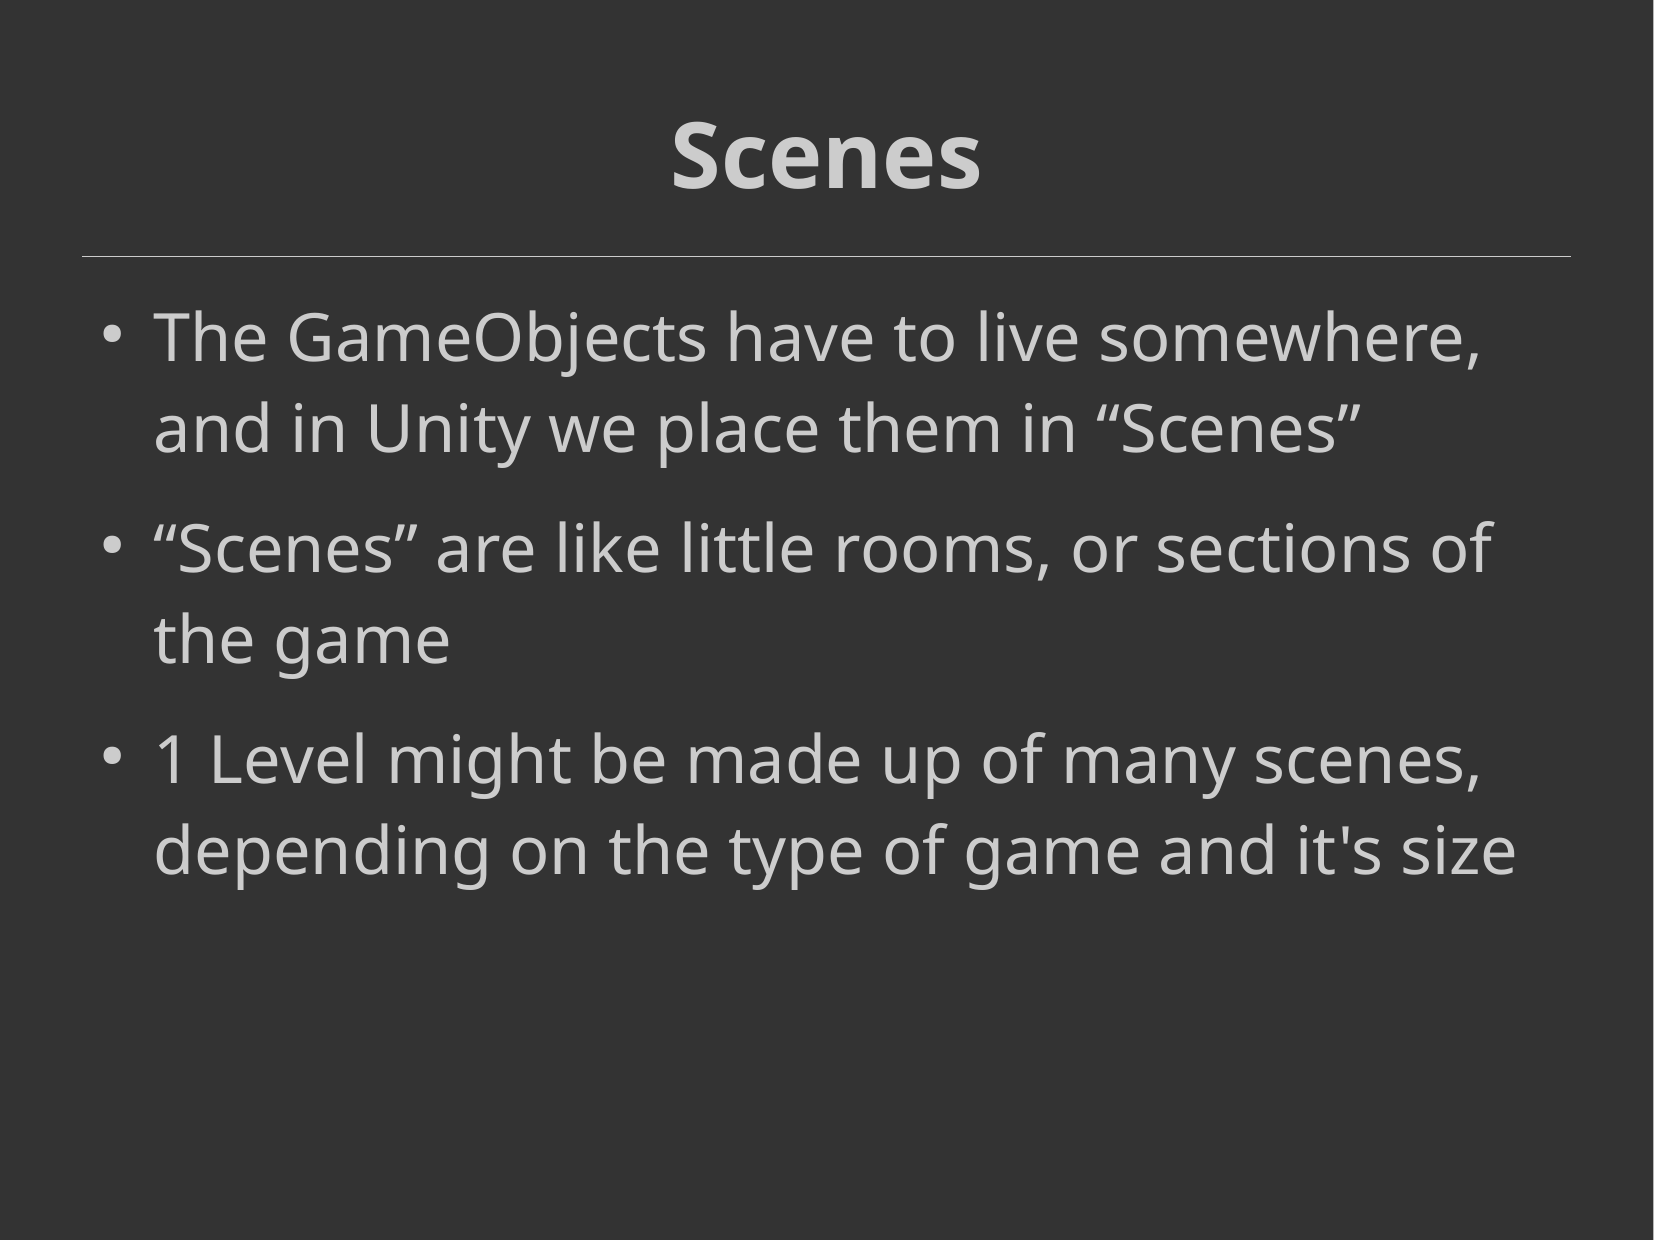

# Scenes
The GameObjects have to live somewhere, and in Unity we place them in “Scenes”
“Scenes” are like little rooms, or sections of the game
1 Level might be made up of many scenes, depending on the type of game and it's size